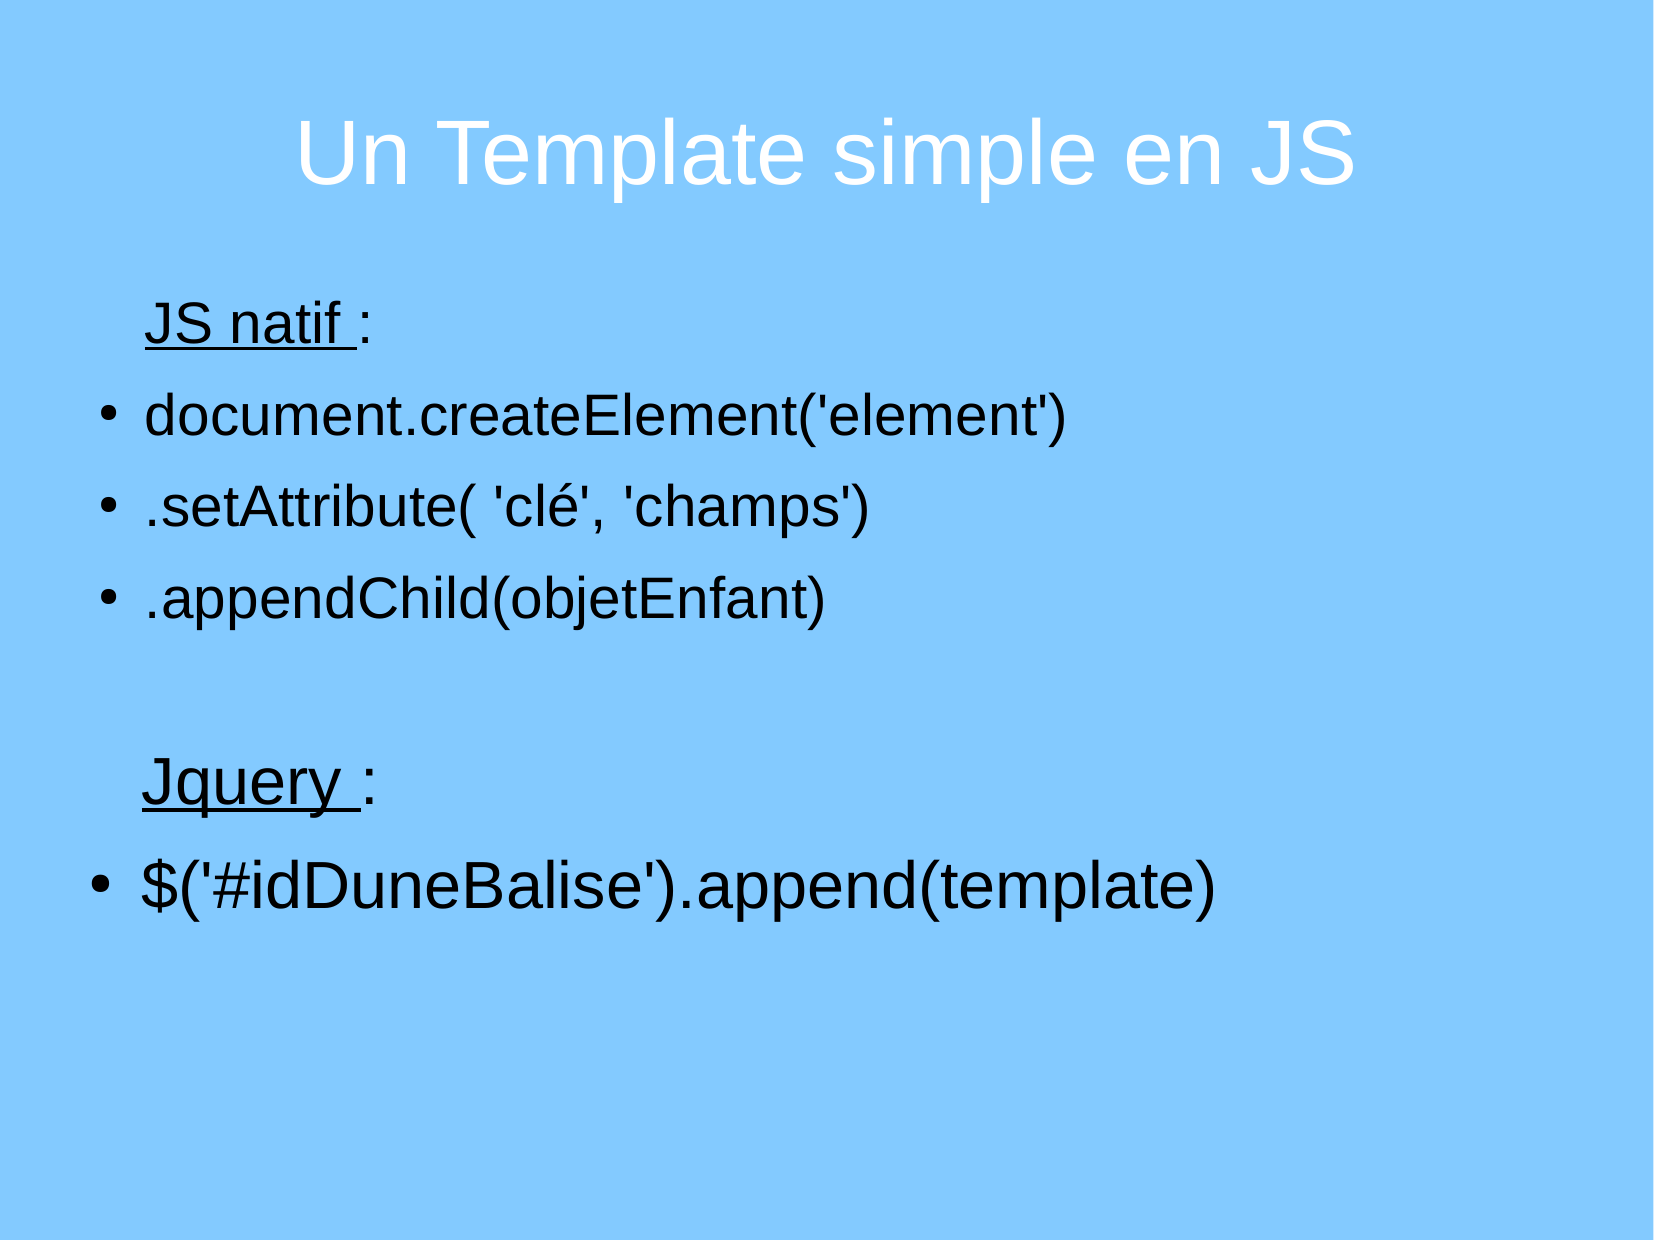

# Un Template simple en JS
JS natif :
document.createElement('element')
.setAttribute( 'clé', 'champs')
.appendChild(objetEnfant)
Jquery :
$('#idDuneBalise').append(template)